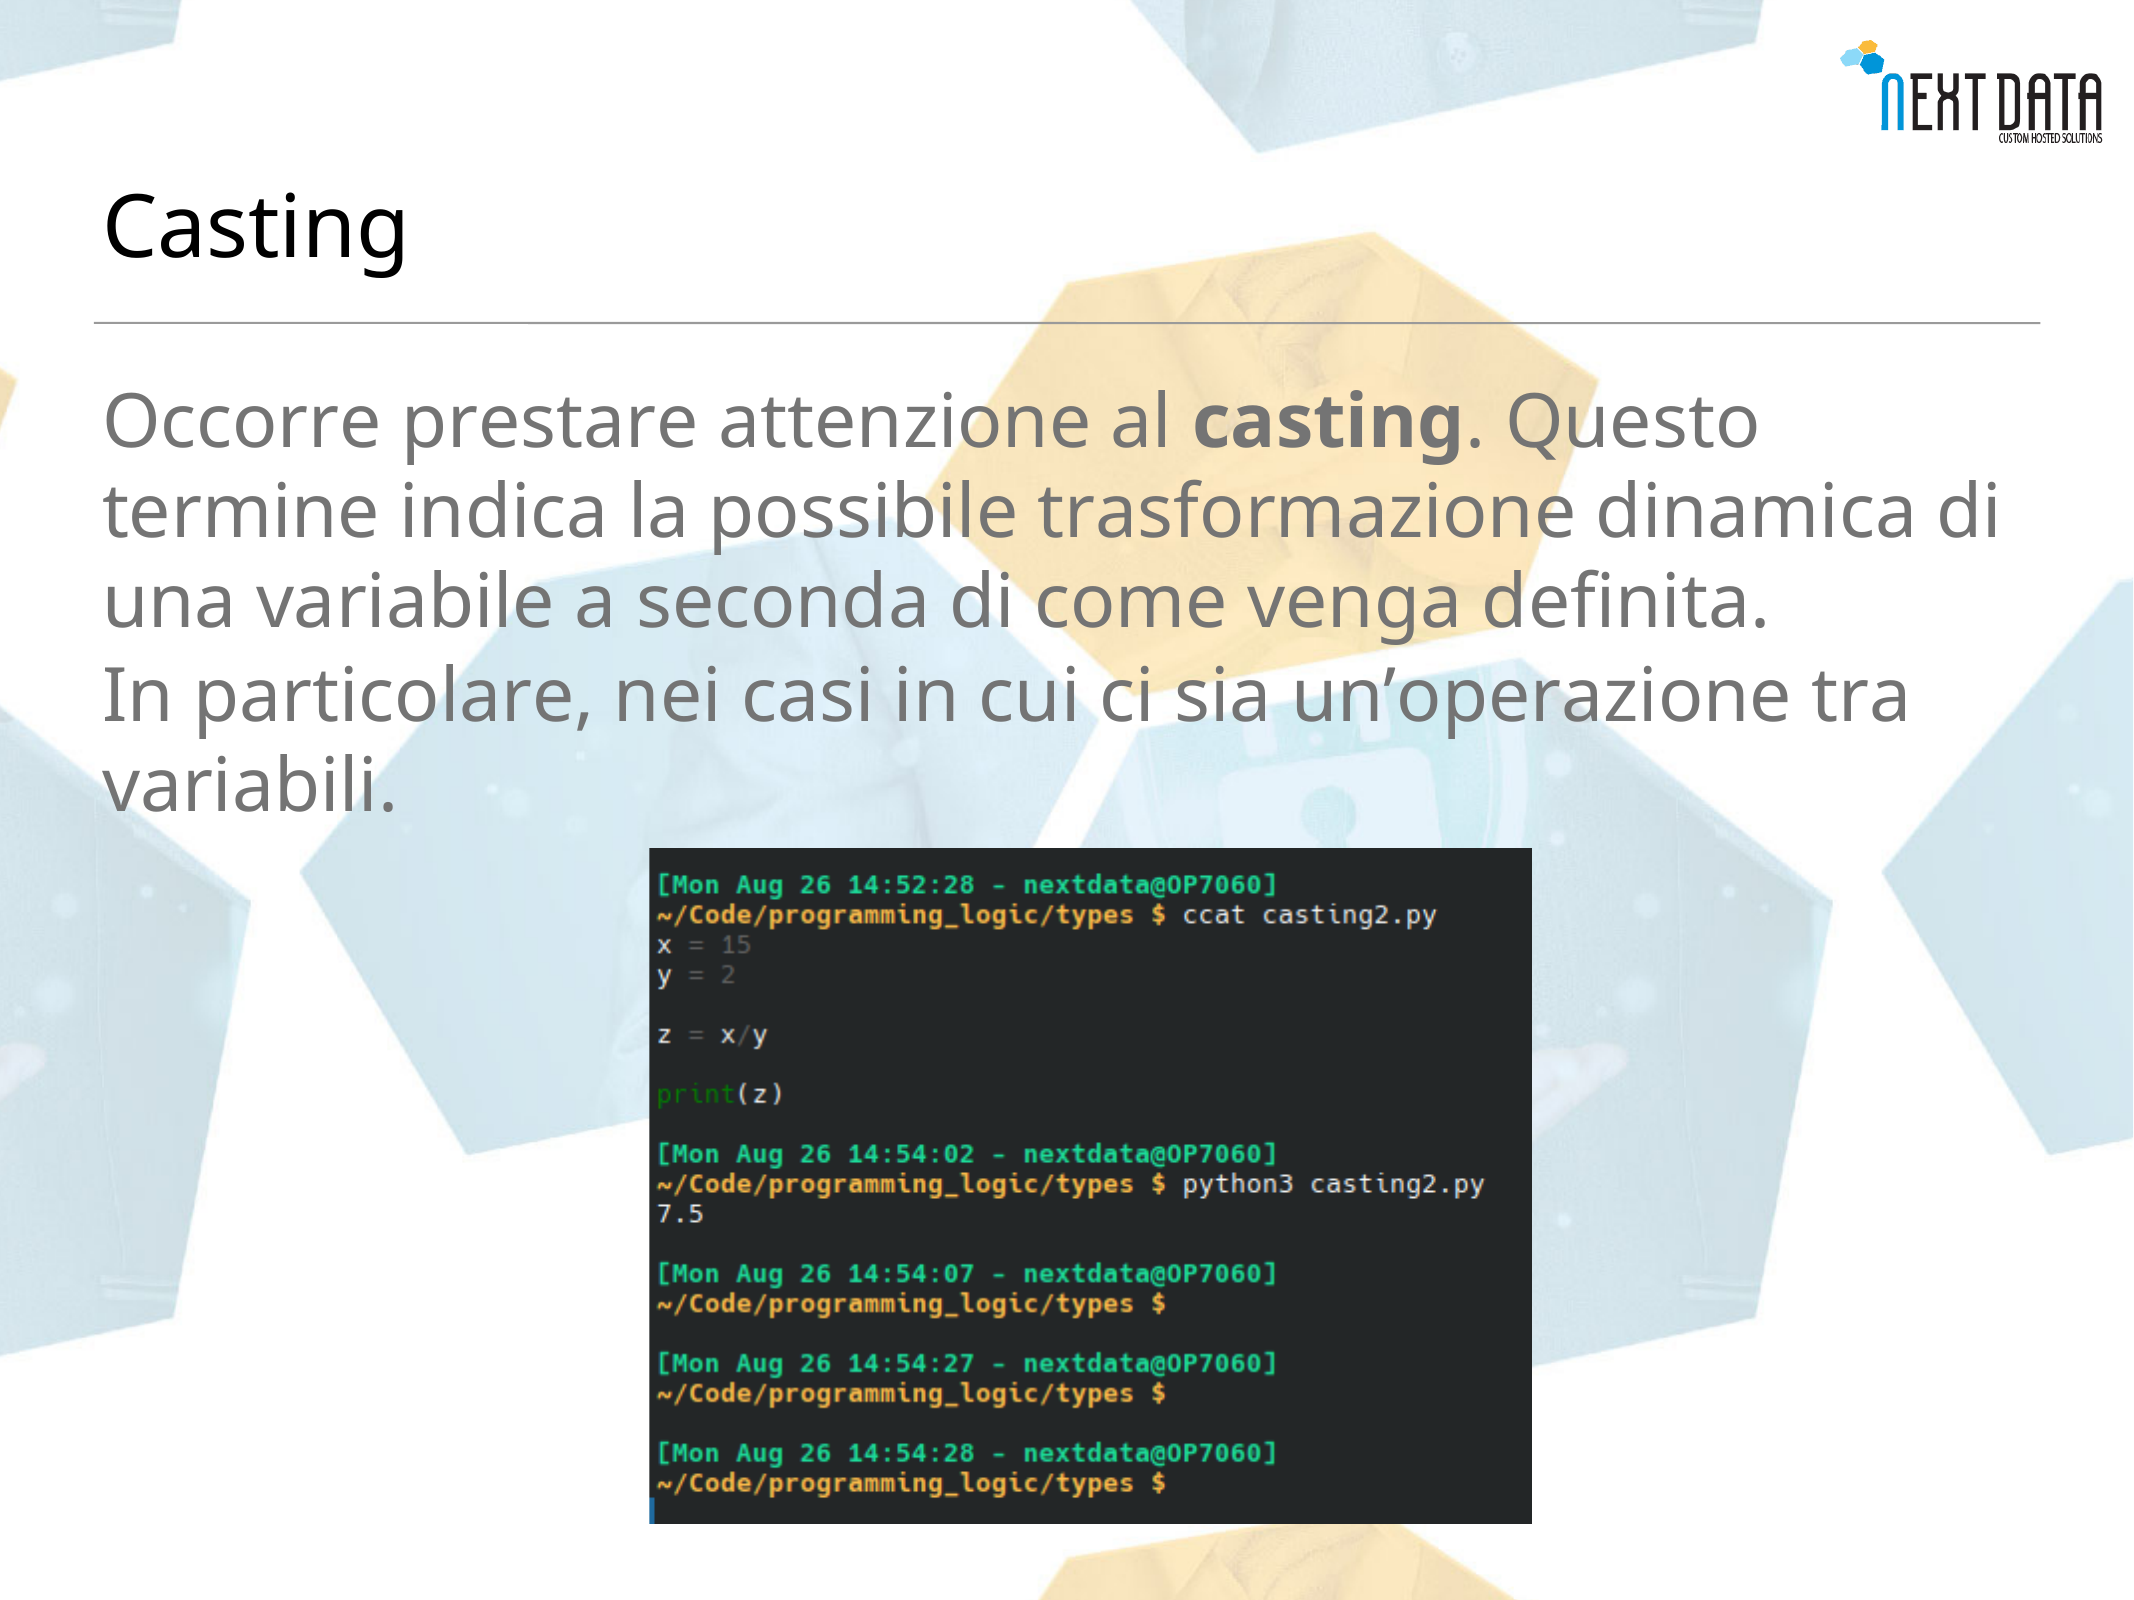

Casting
Occorre prestare attenzione al casting. Questo termine indica la possibile trasformazione dinamica di una variabile a seconda di come venga definita.
In particolare, nei casi in cui ci sia un’operazione tra variabili.